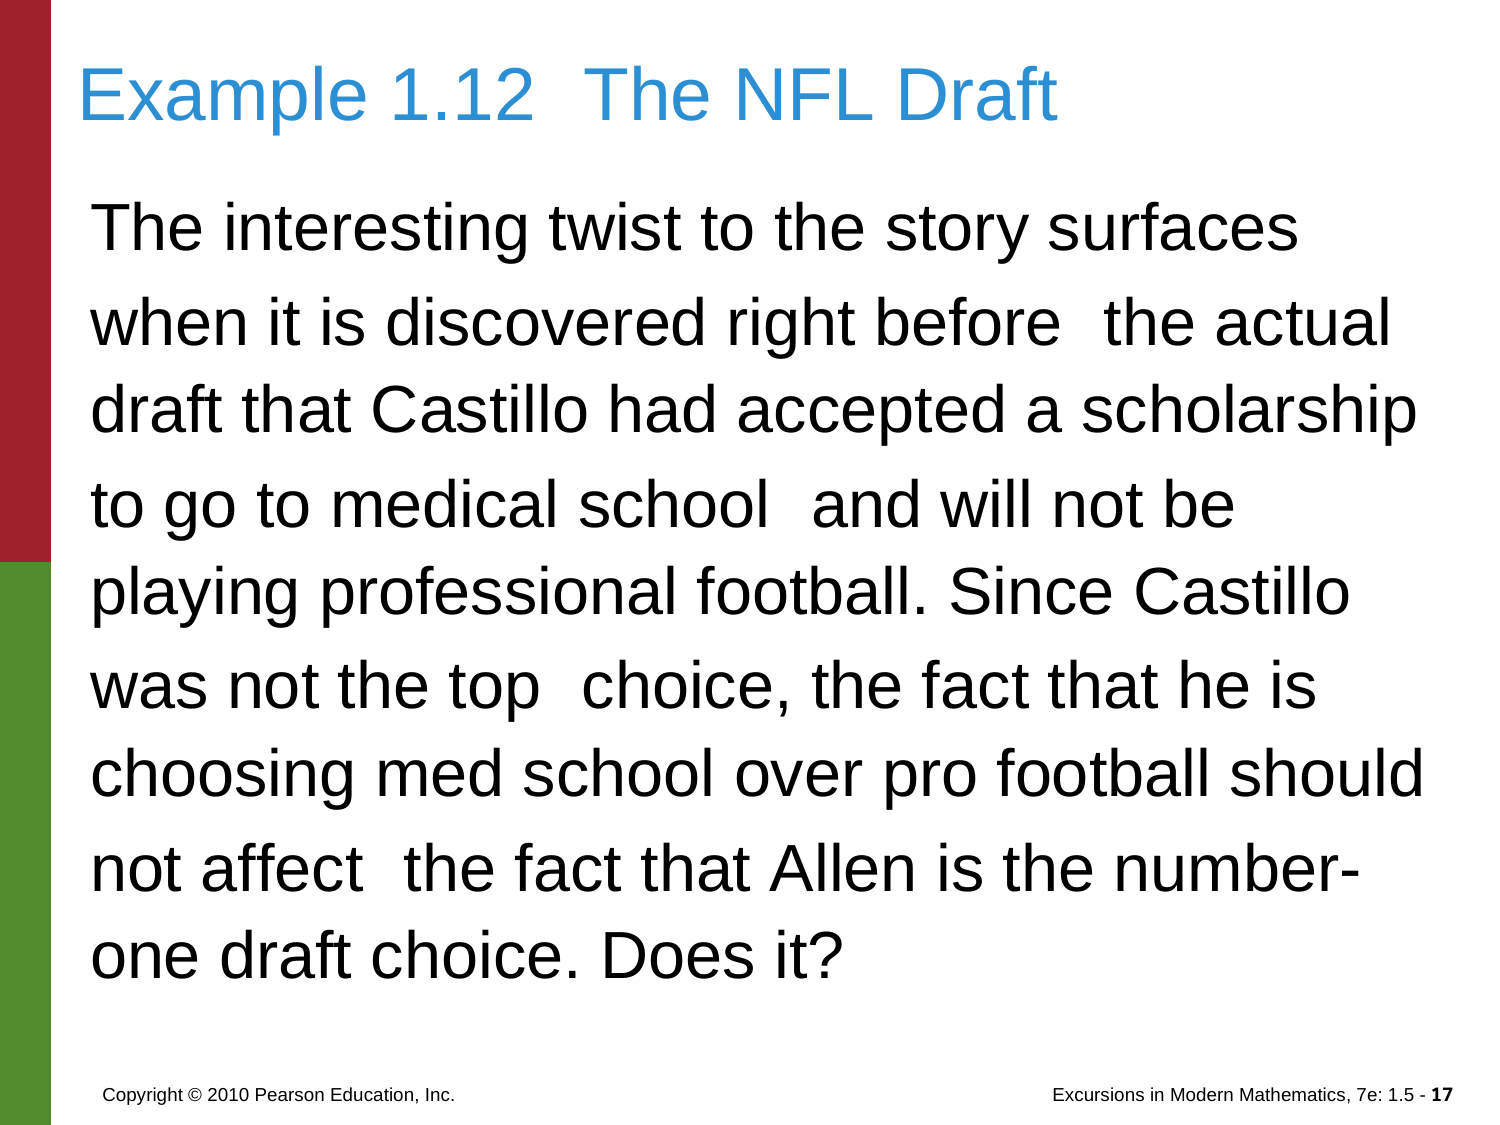

Example 1.12	The NFL Draft
# The interesting twist to the story surfaces when it is discovered right before the actual draft that Castillo had accepted a scholarship to go to medical school and will not be playing professional football. Since Castillo was not the top choice, the fact that he is choosing med school over pro football should not affect the fact that Allen is the number-one draft choice. Does it?